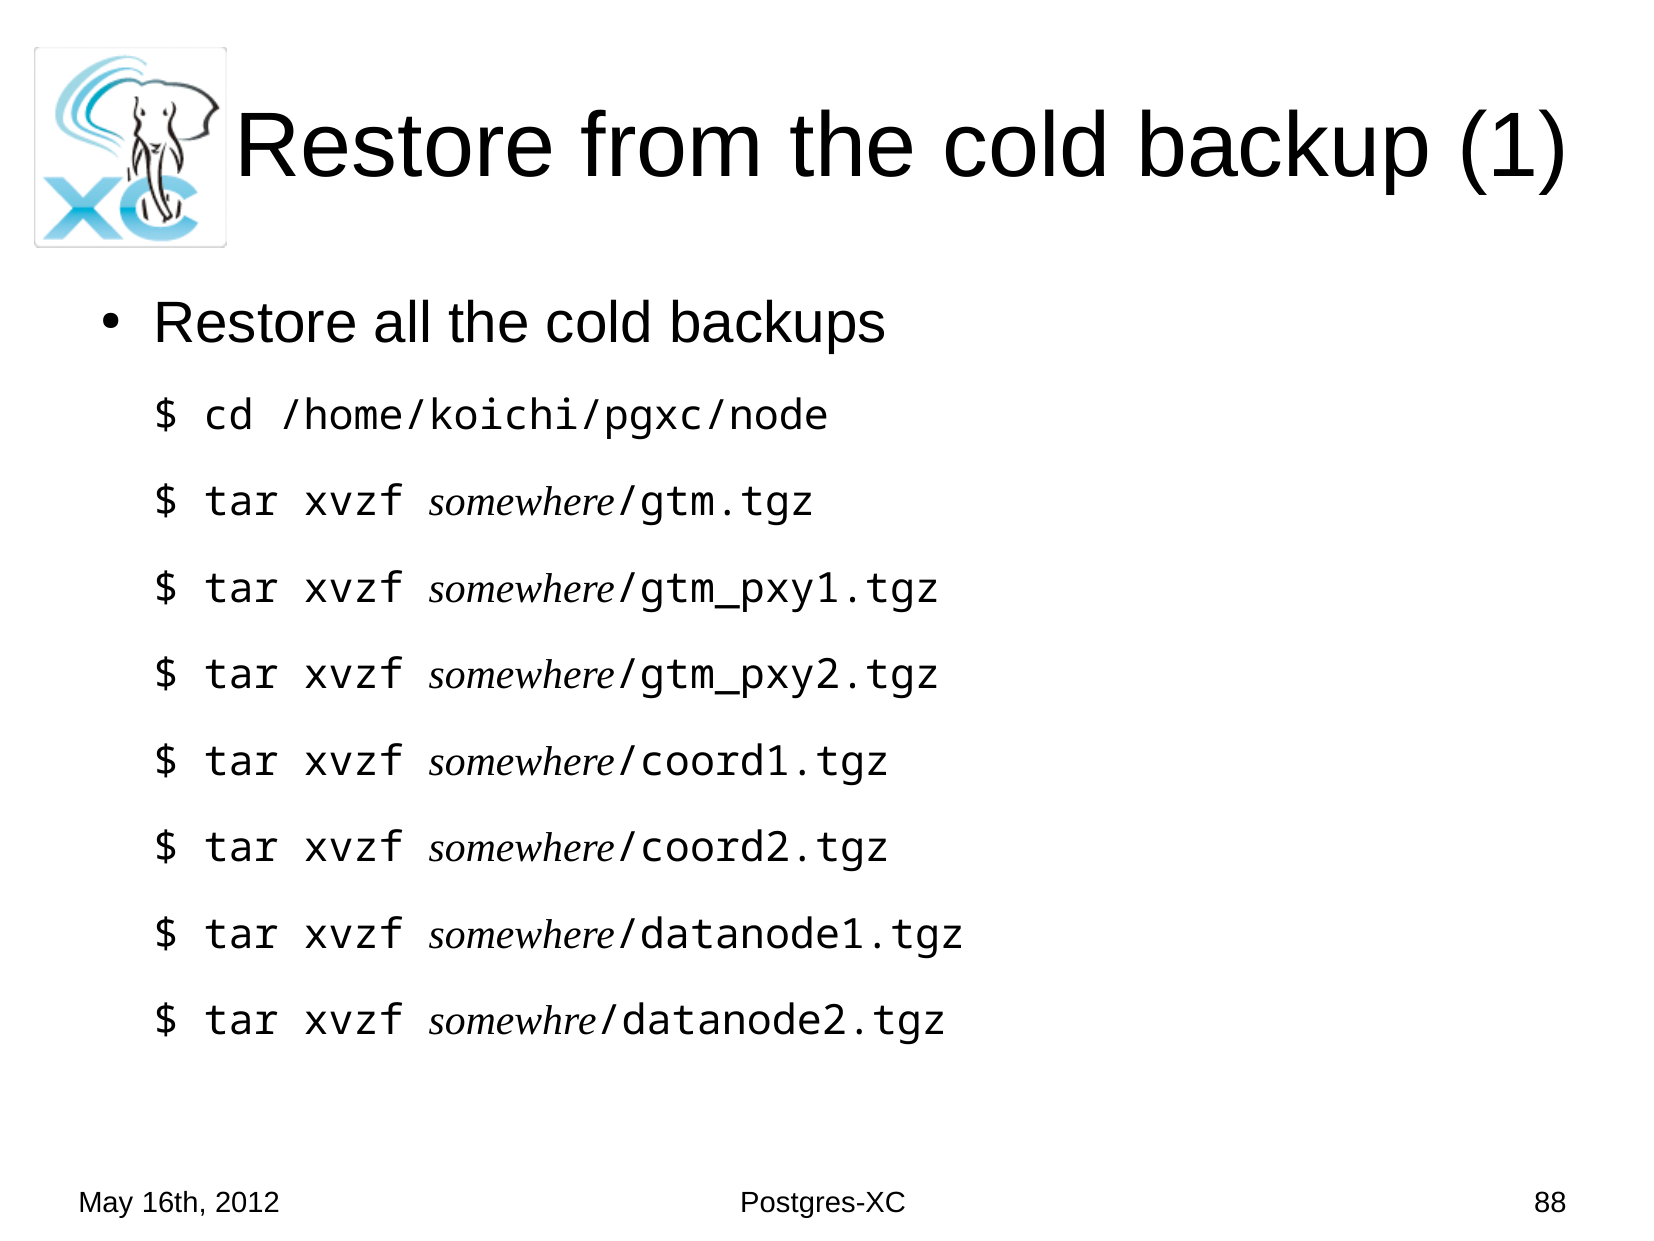

# Restore from the cold backup (1)
Restore all the cold backups
$ cd /home/koichi/pgxc/node
$ tar xvzf somewhere/gtm.tgz
$ tar xvzf somewhere/gtm_pxy1.tgz
$ tar xvzf somewhere/gtm_pxy2.tgz
$ tar xvzf somewhere/coord1.tgz
$ tar xvzf somewhere/coord2.tgz
$ tar xvzf somewhere/datanode1.tgz
$ tar xvzf somewhre/datanode2.tgz
88